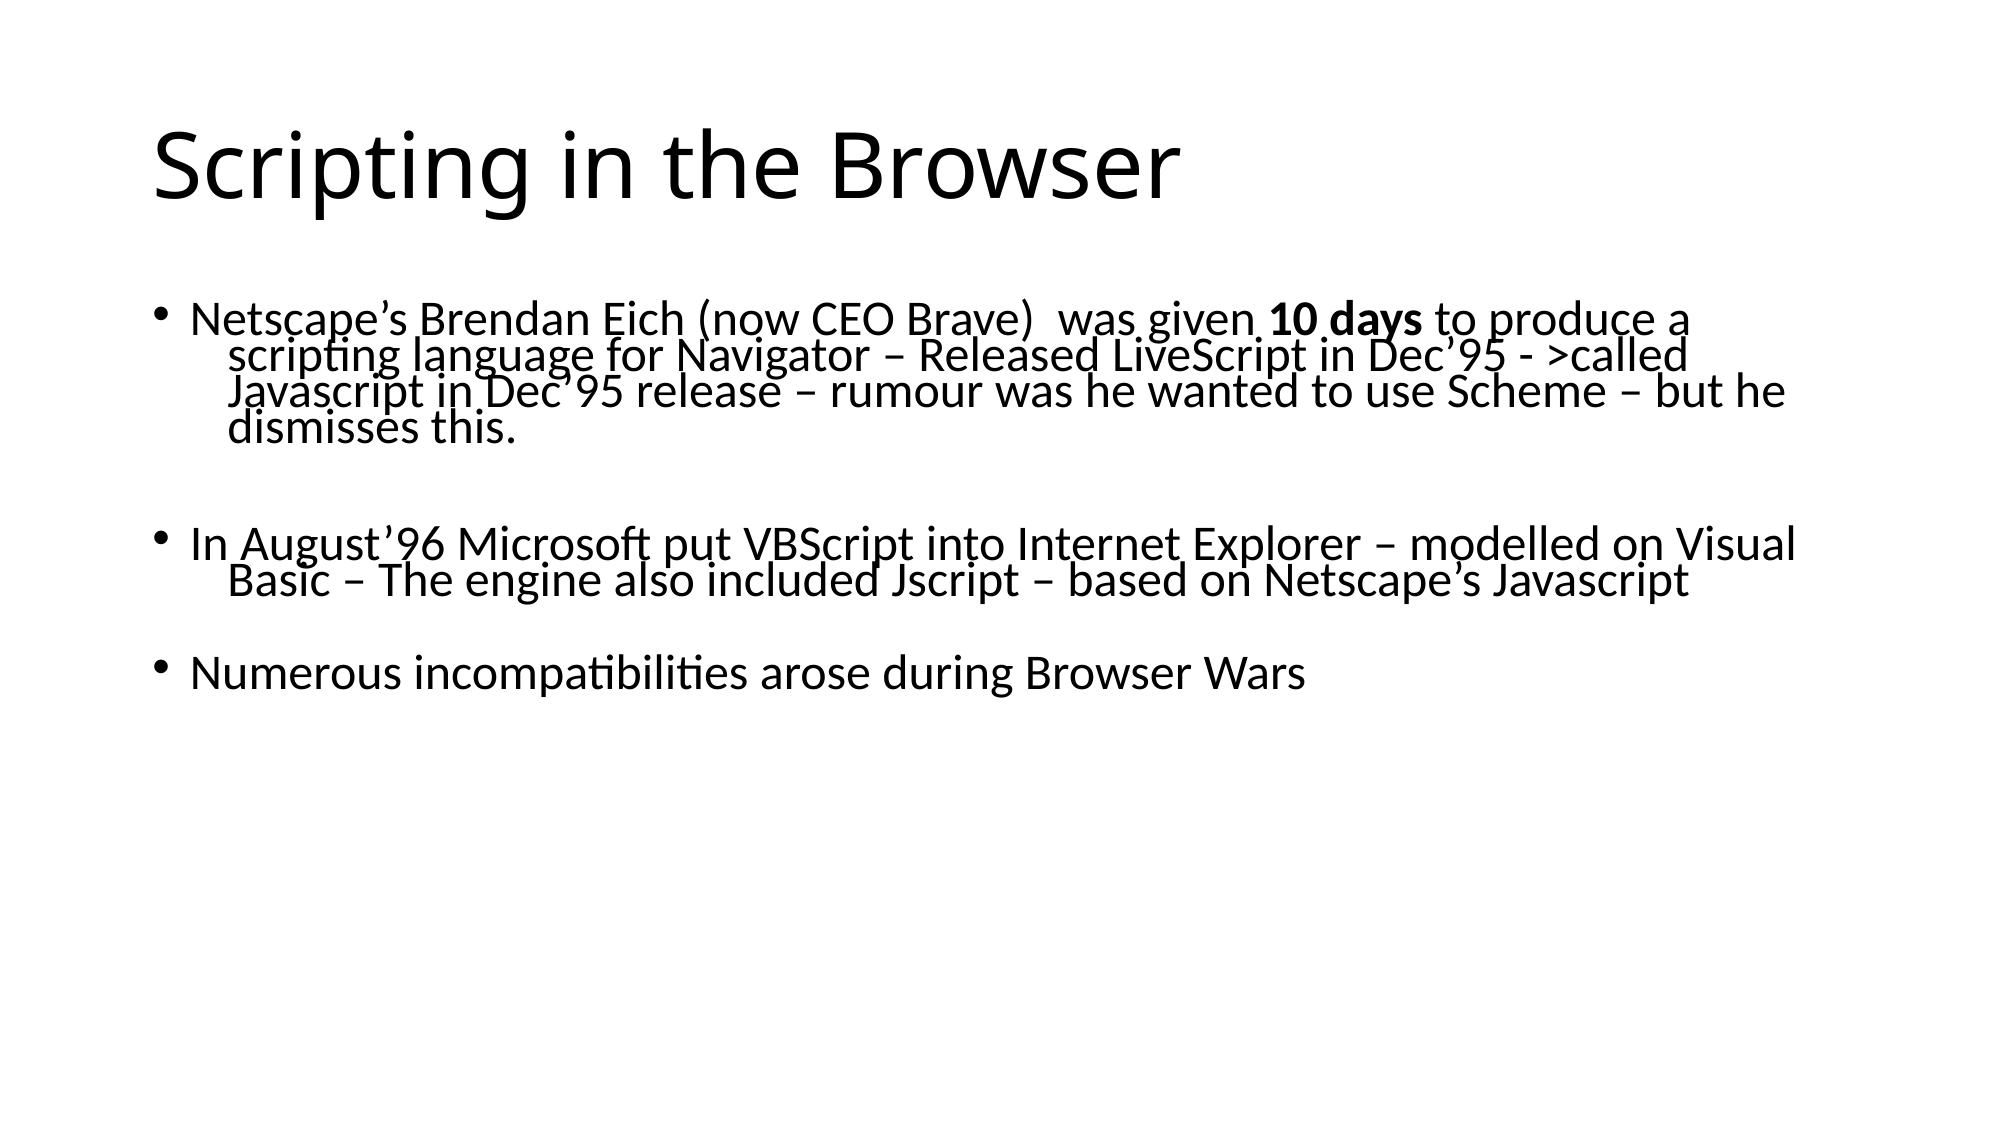

# Scripting in the Browser
Netscape’s Brendan Eich (now CEO Brave) was given 10 days to produce a scripting language for Navigator – Released LiveScript in Dec’95 - >called Javascript in Dec’95 release – rumour was he wanted to use Scheme – but he dismisses this.
In August’96 Microsoft put VBScript into Internet Explorer – modelled on Visual Basic – The engine also included Jscript – based on Netscape’s Javascript
Numerous incompatibilities arose during Browser Wars